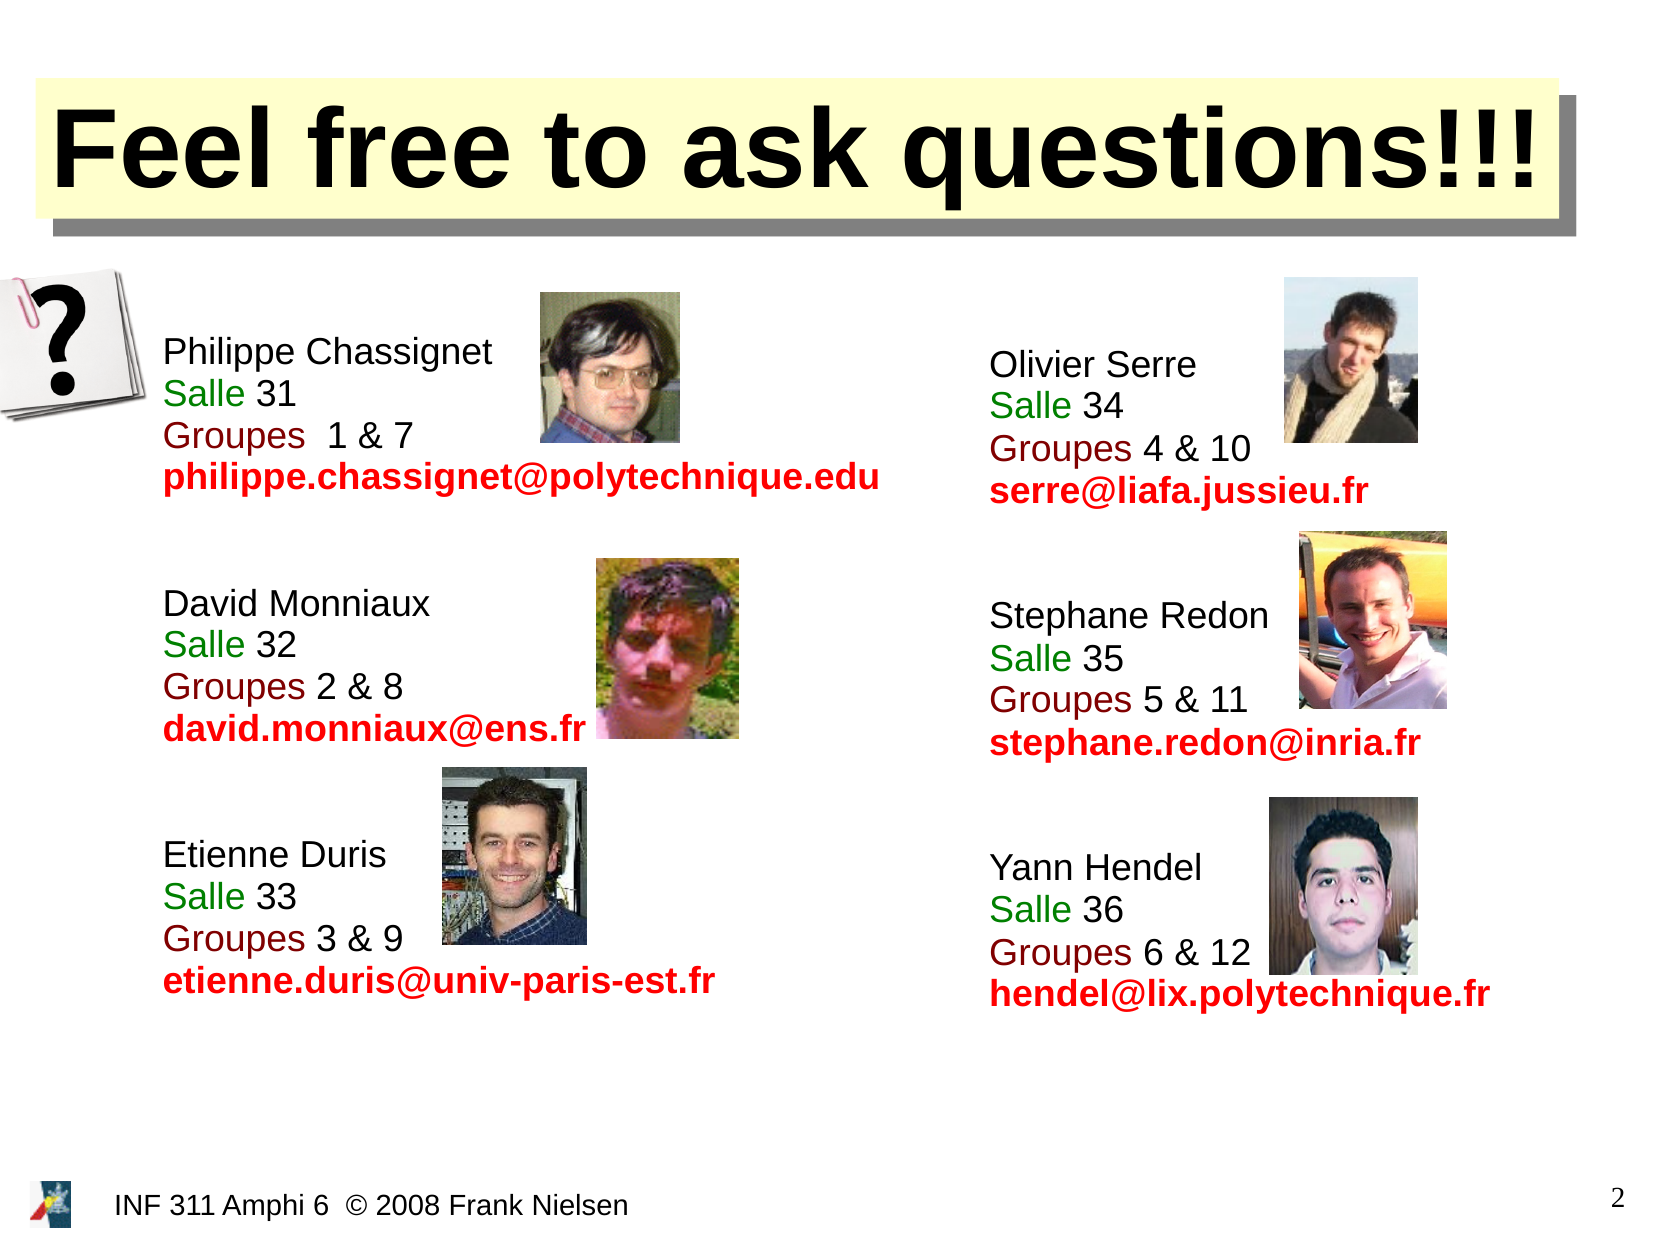

Feel free to ask questions!!!
Philippe Chassignet
Salle 31
Groupes 1 & 7
philippe.chassignet@polytechnique.edu
David Monniaux
Salle 32
Groupes 2 & 8
david.monniaux@ens.fr
Etienne Duris
Salle 33
Groupes 3 & 9
etienne.duris@univ-paris-est.fr
Olivier Serre
Salle 34
Groupes 4 & 10
serre@liafa.jussieu.fr
Stephane Redon
Salle 35
Groupes 5 & 11
stephane.redon@inria.fr
Yann Hendel
Salle 36
Groupes 6 & 12
hendel@lix.polytechnique.fr